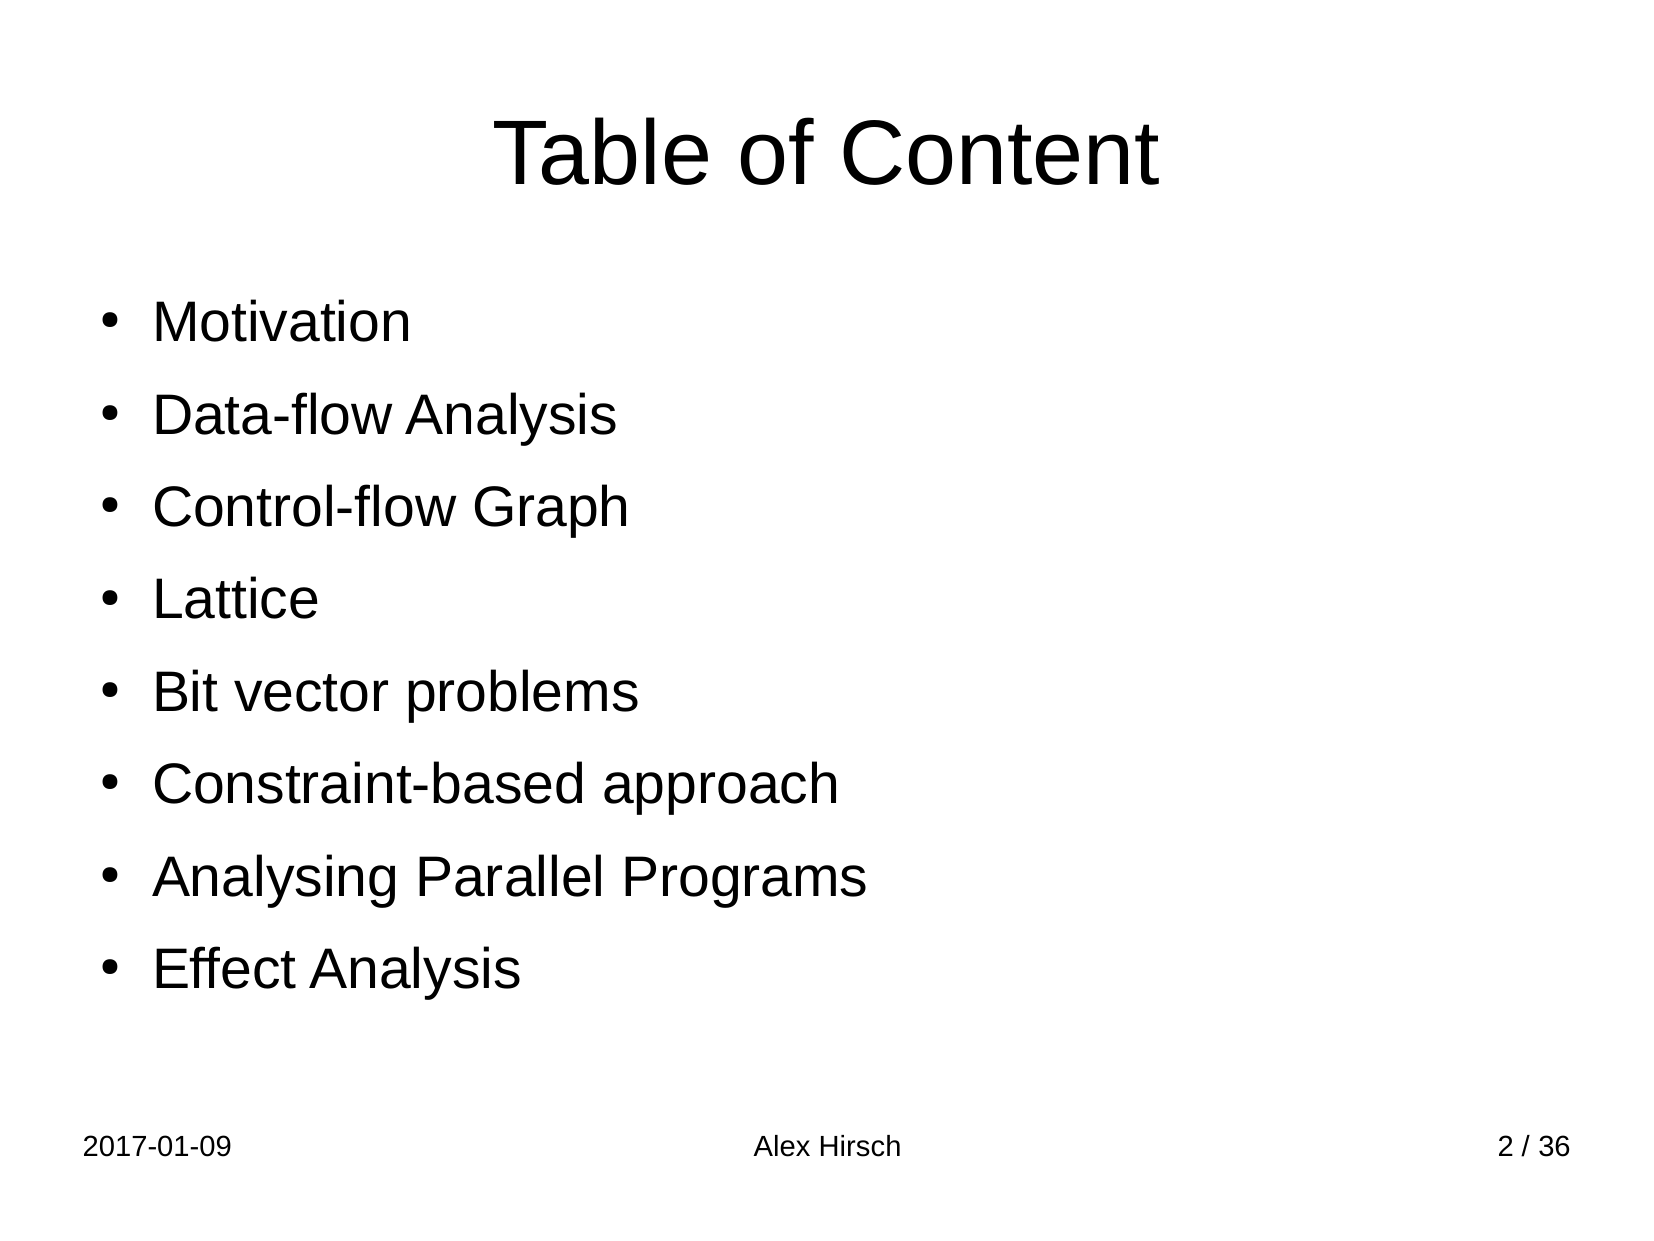

# Table of Content
Motivation
Data-flow Analysis
Control-flow Graph
Lattice
Bit vector problems
Constraint-based approach
Analysing Parallel Programs
Effect Analysis
2017-01-09
Alex Hirsch
2